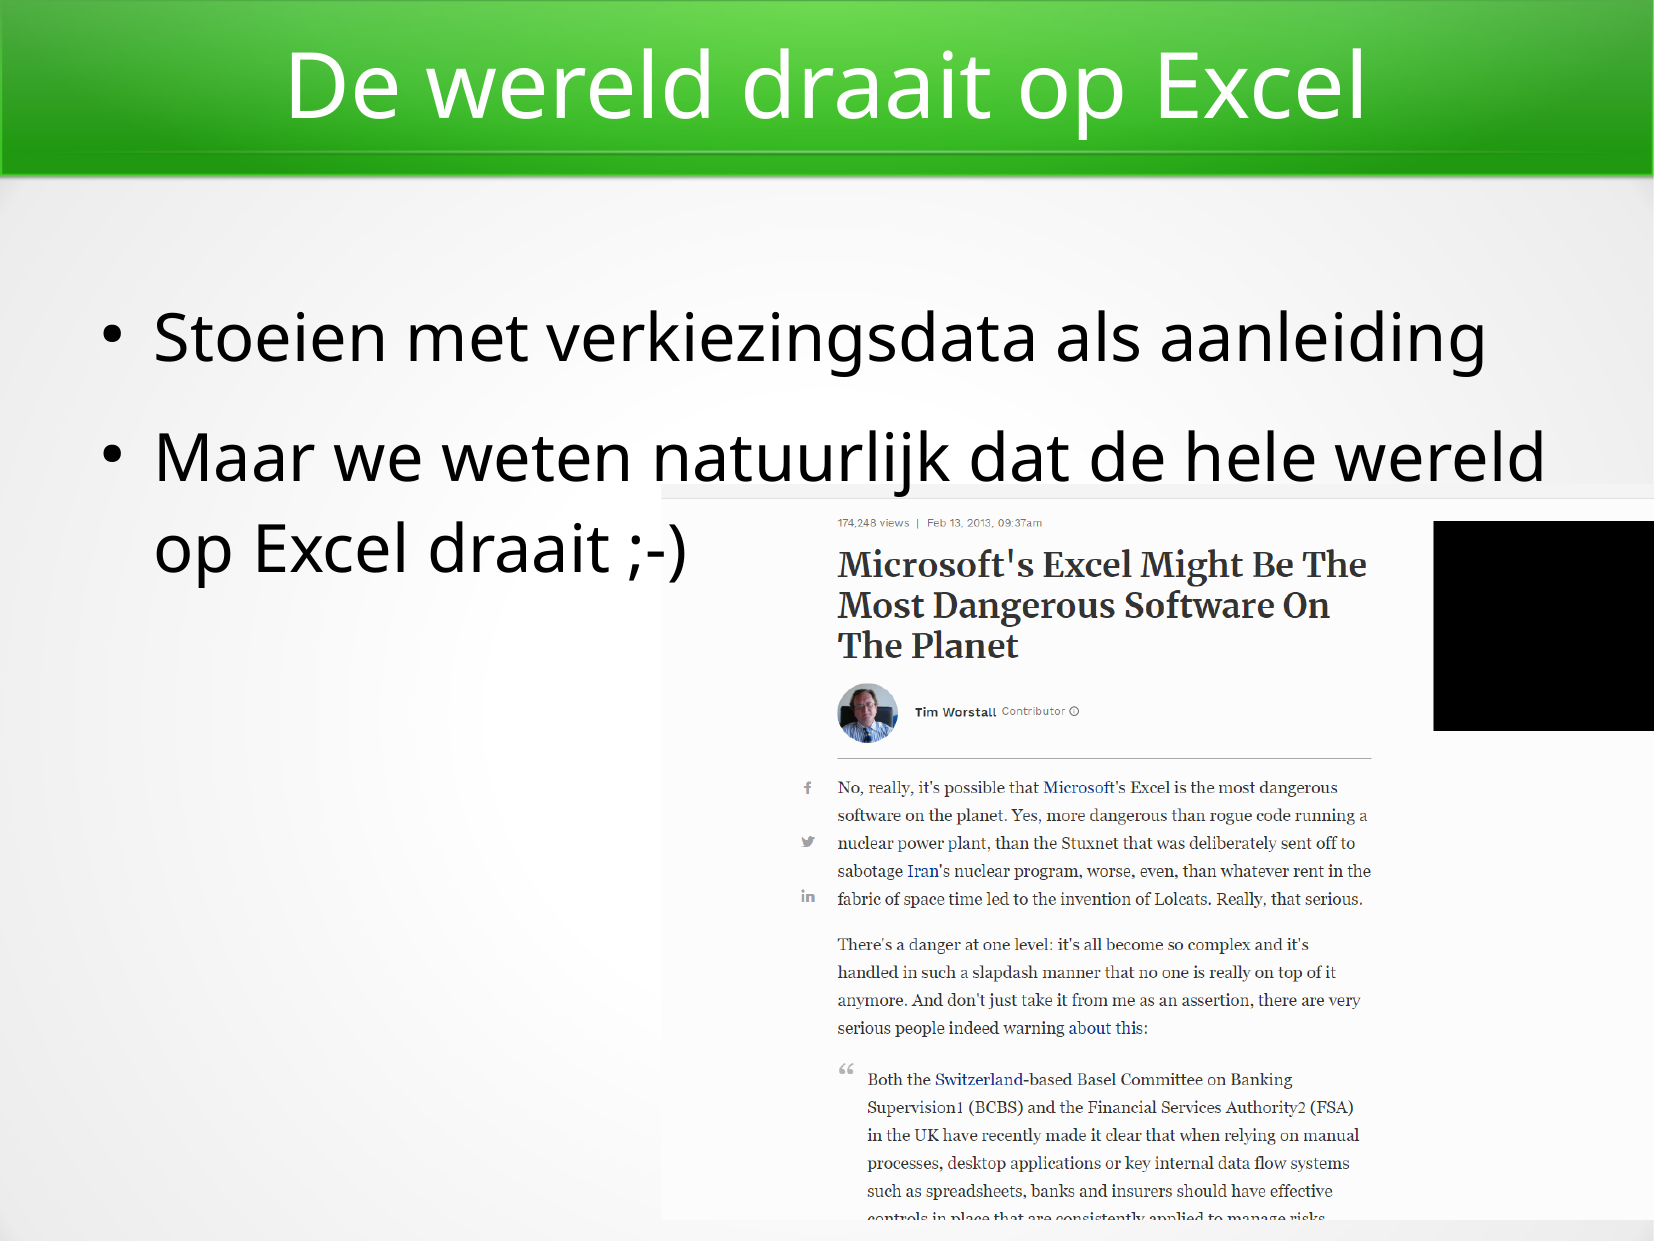

# De wereld draait op Excel
Stoeien met verkiezingsdata als aanleiding
Maar we weten natuurlijk dat de hele wereld op Excel draait ;-)